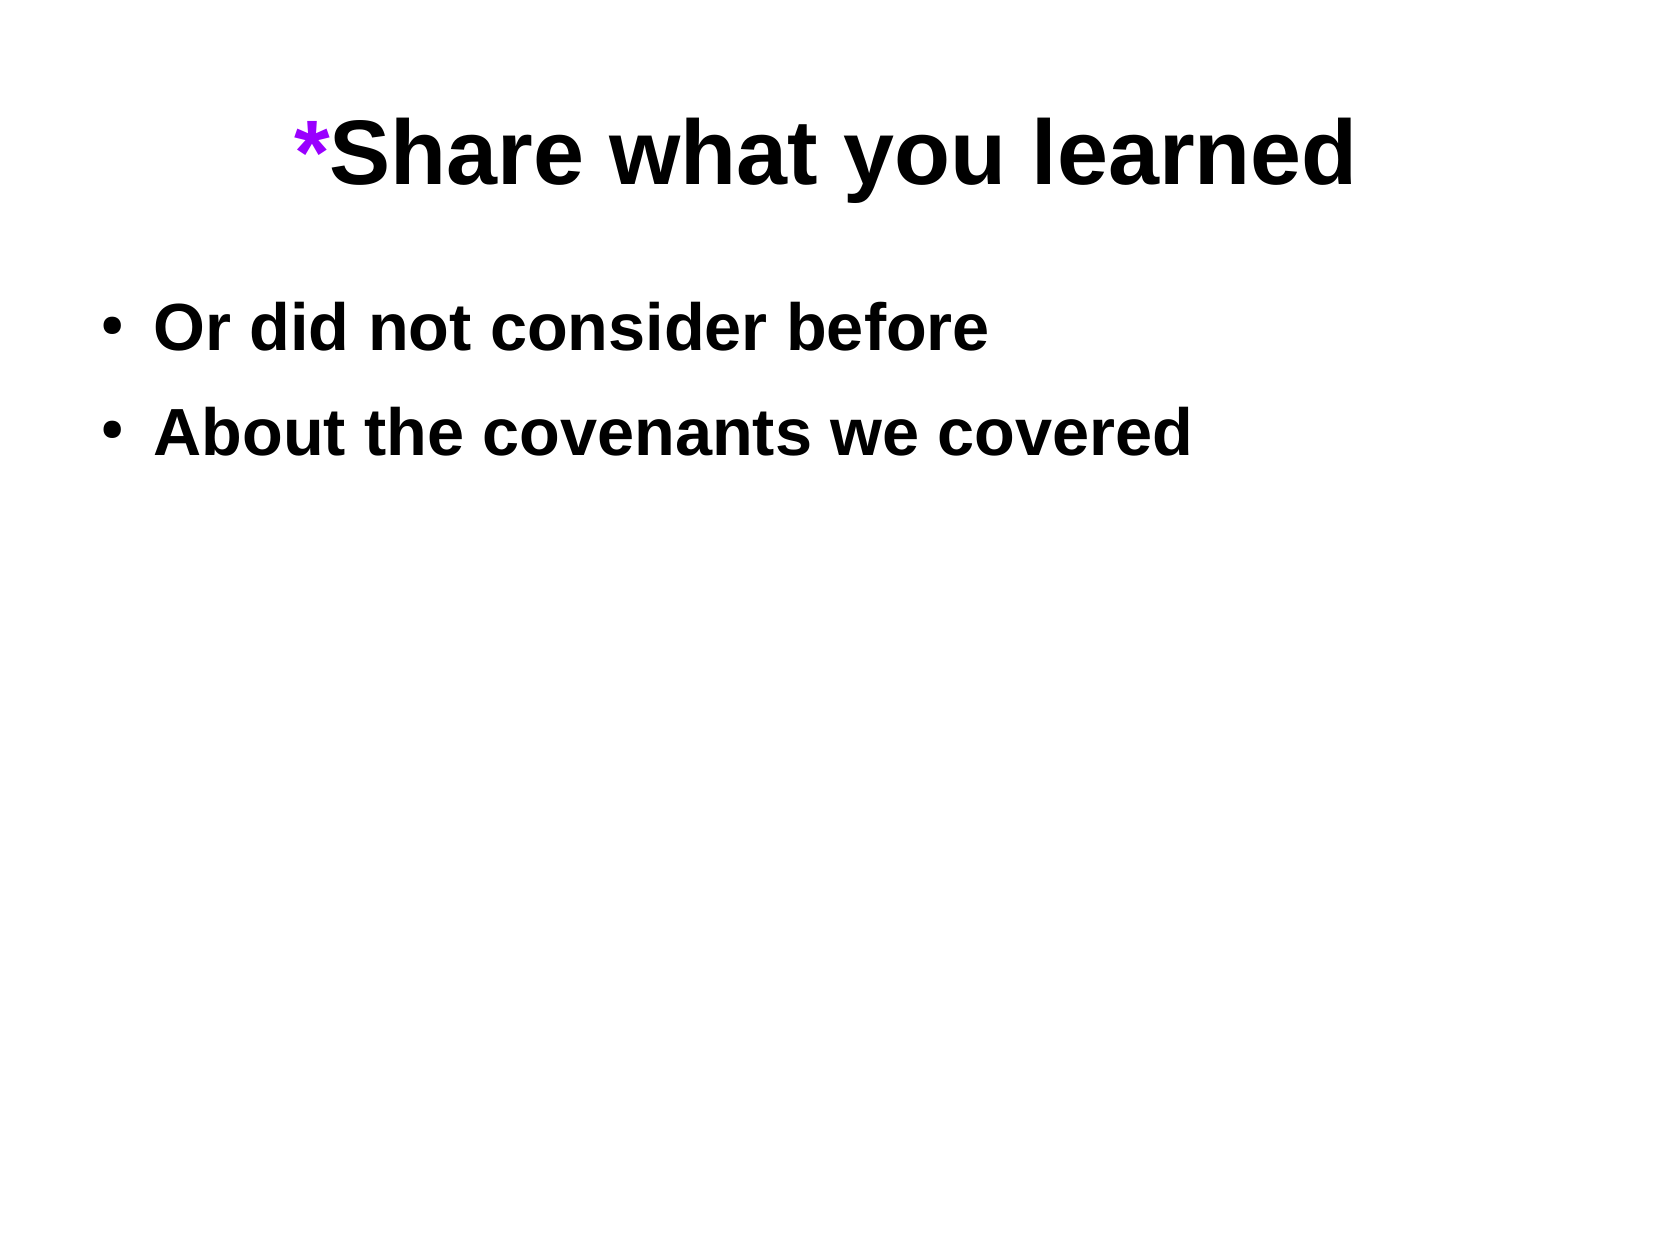

# *Share what you learned
Or did not consider before
About the covenants we covered